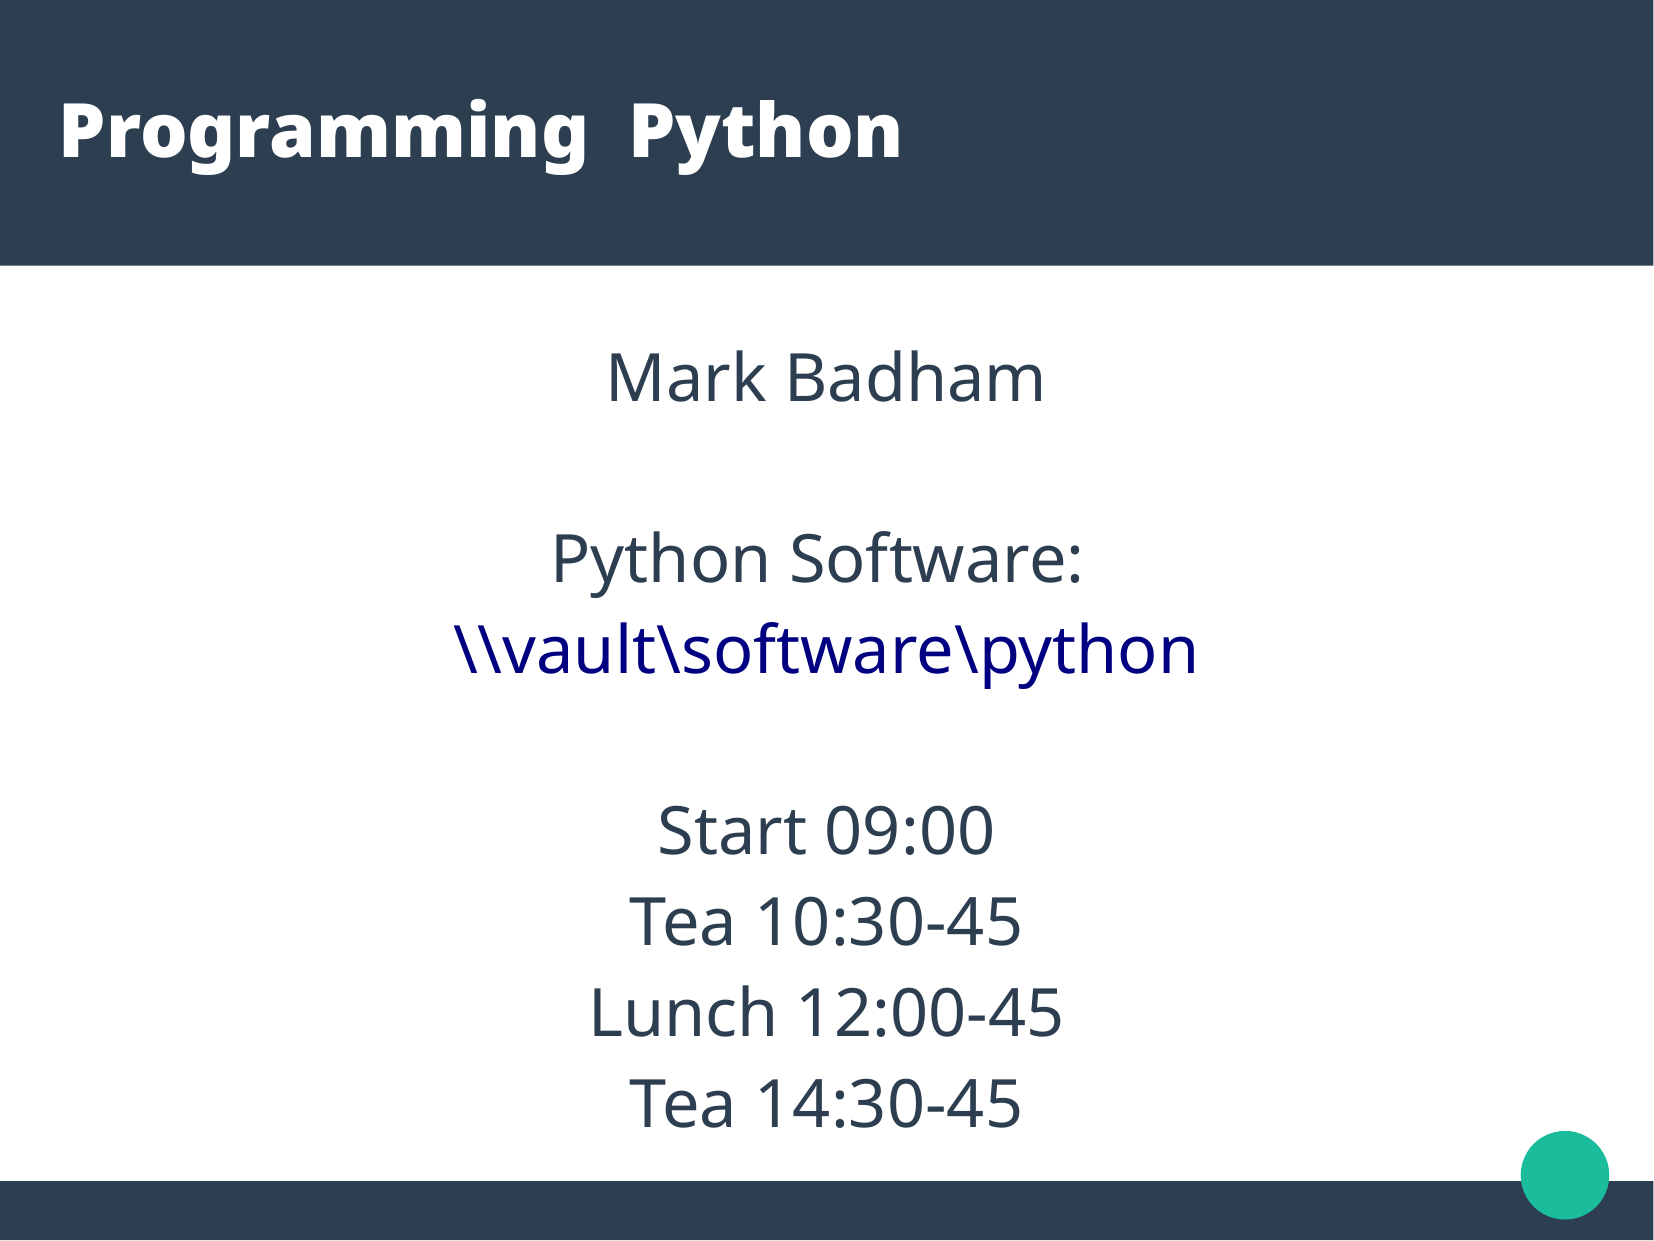

# Programming Python
Mark Badham
Python Software:
\\vault\software\python
Start 09:00
Tea 10:30-45
Lunch 12:00-45
Tea 14:30-45